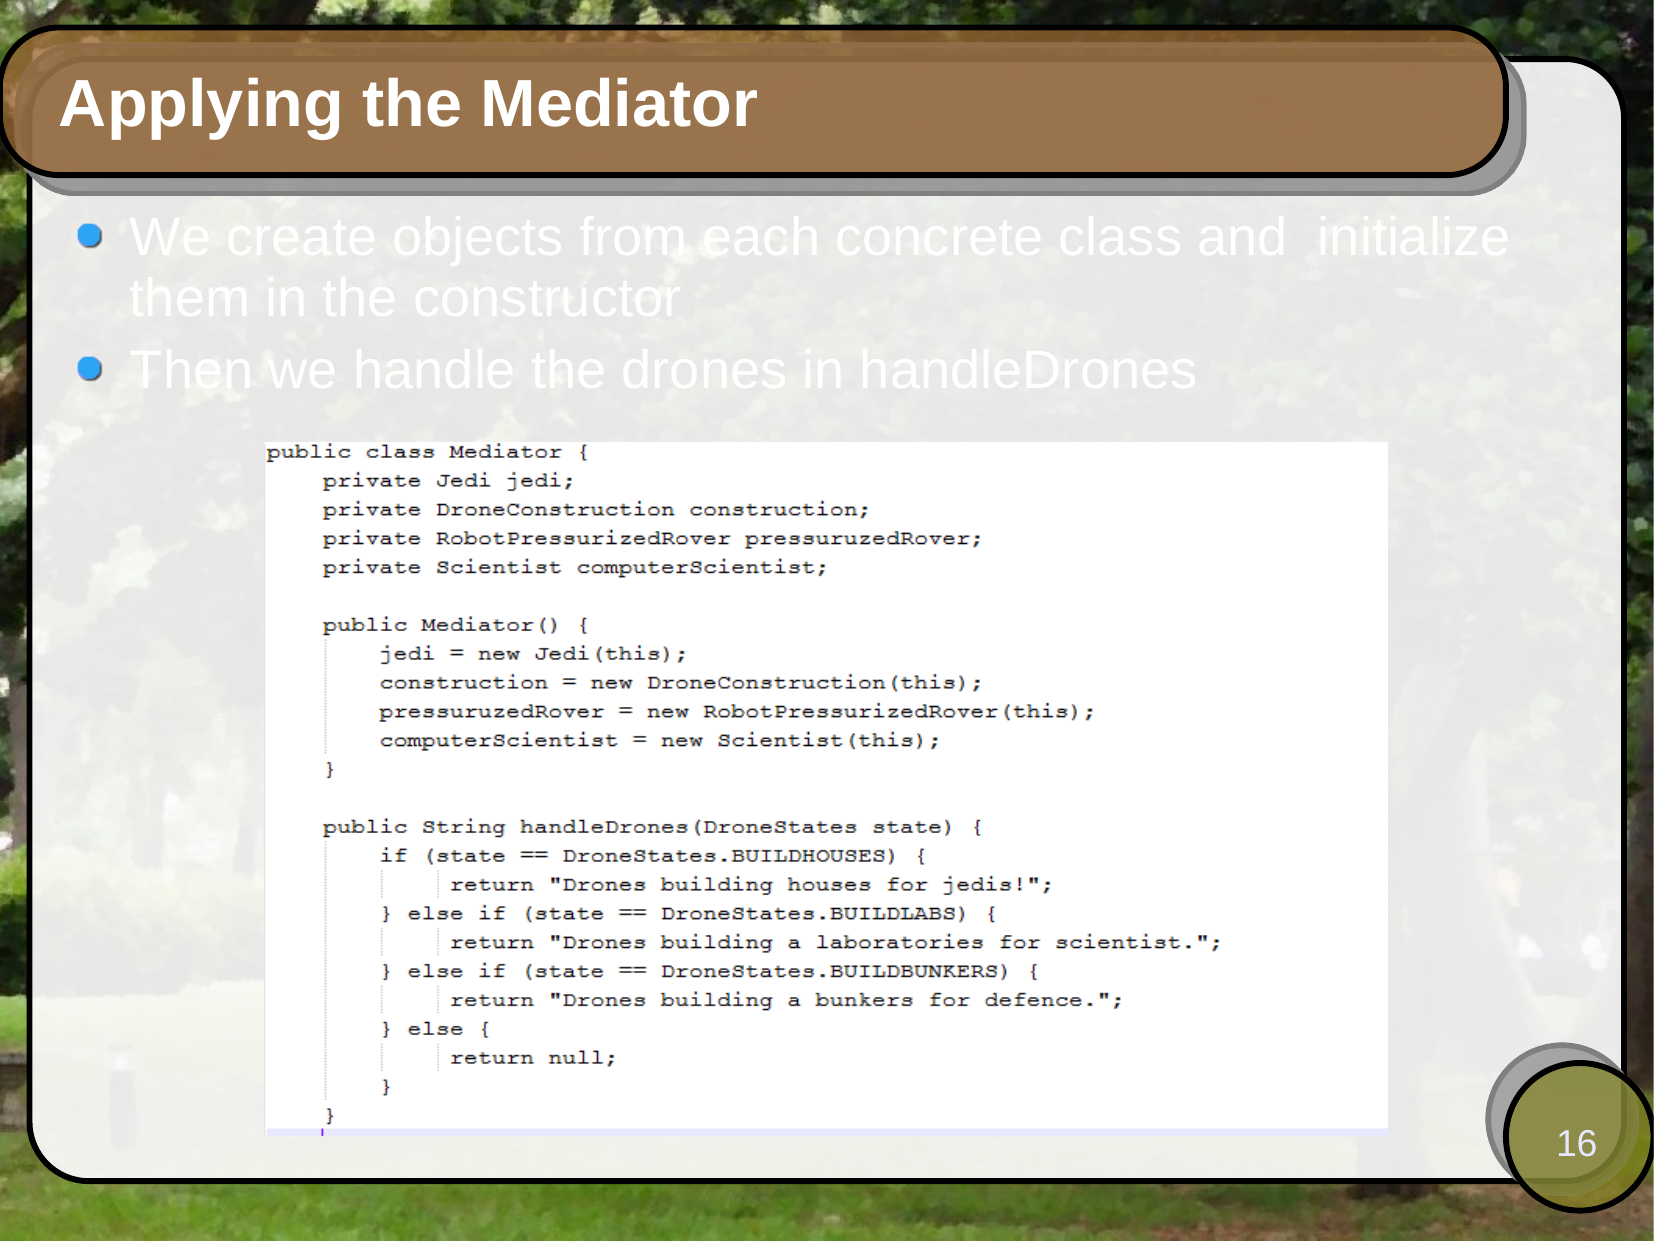

# Applying the Mediator
We create objects from each concrete class and initialize them in the constructor
Then we handle the drones in handleDrones
16